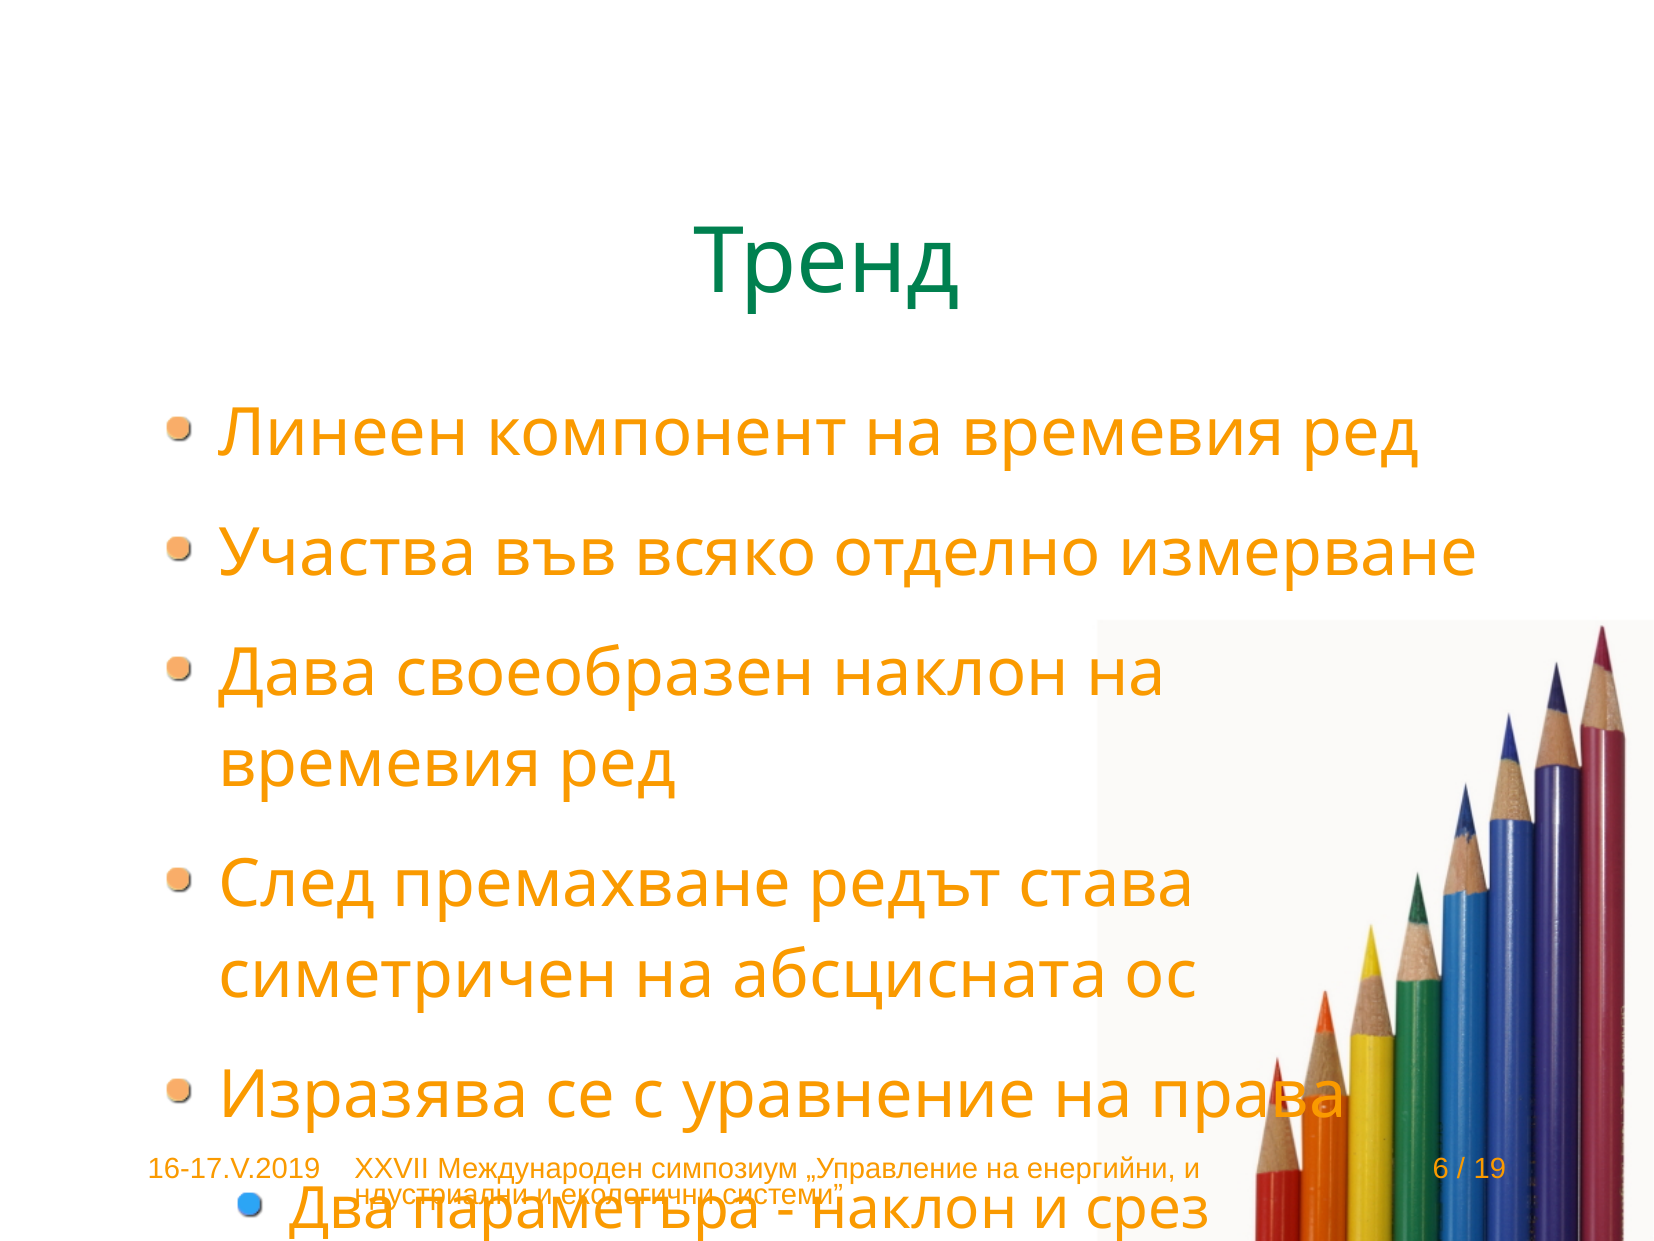

# Тренд
Линеен компонент на времевия ред
Участва във всяко отделно измерване
Дава своеобразен наклон на времевия ред
След премахване редът става симетричен на абсцисната ос
Изразява се с уравнение на права
Два параметъра - наклон и срез
16-17.V.2019
XXVII Международен симпозиум „Управление на енергийни, индустриални и екологични системи”
6